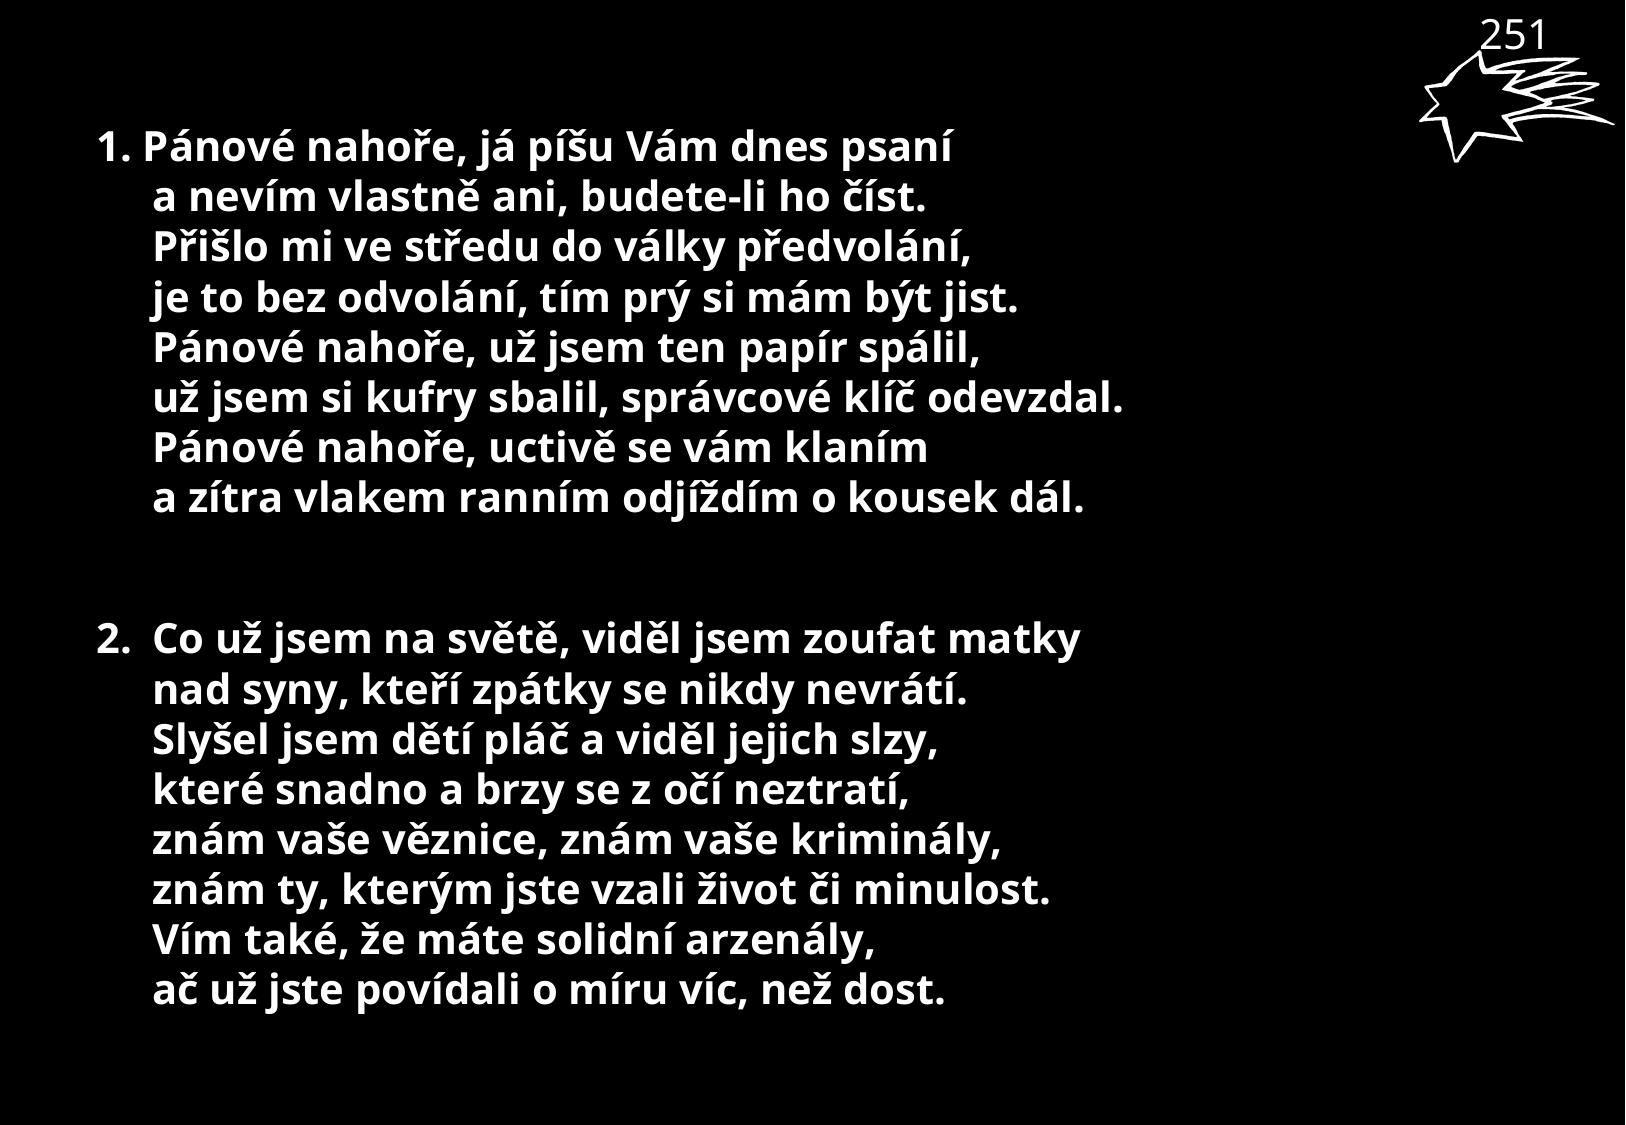

251
# 1. Pánové nahoře, já píšu Vám dnes psaní a nevím vlastně ani, budete-li ho číst. Přišlo mi ve středu do války předvolání, je to bez odvolání, tím prý si mám být jist. Pánové nahoře, už jsem ten papír spálil, už jsem si kufry sbalil, správcové klíč odevzdal. Pánové nahoře, uctivě se vám klaním a zítra vlakem ranním odjíždím o kousek dál.
2.	Co už jsem na světě, viděl jsem zoufat matky
nad syny, kteří zpátky se nikdy nevrátí.
Slyšel jsem dětí pláč a viděl jejich slzy,
které snadno a brzy se z očí neztratí,
znám vaše věznice, znám vaše kriminály,
znám ty, kterým jste vzali život či minulost.
Vím také, že máte solidní arzenály,
ač už jste povídali o míru víc, než dost.